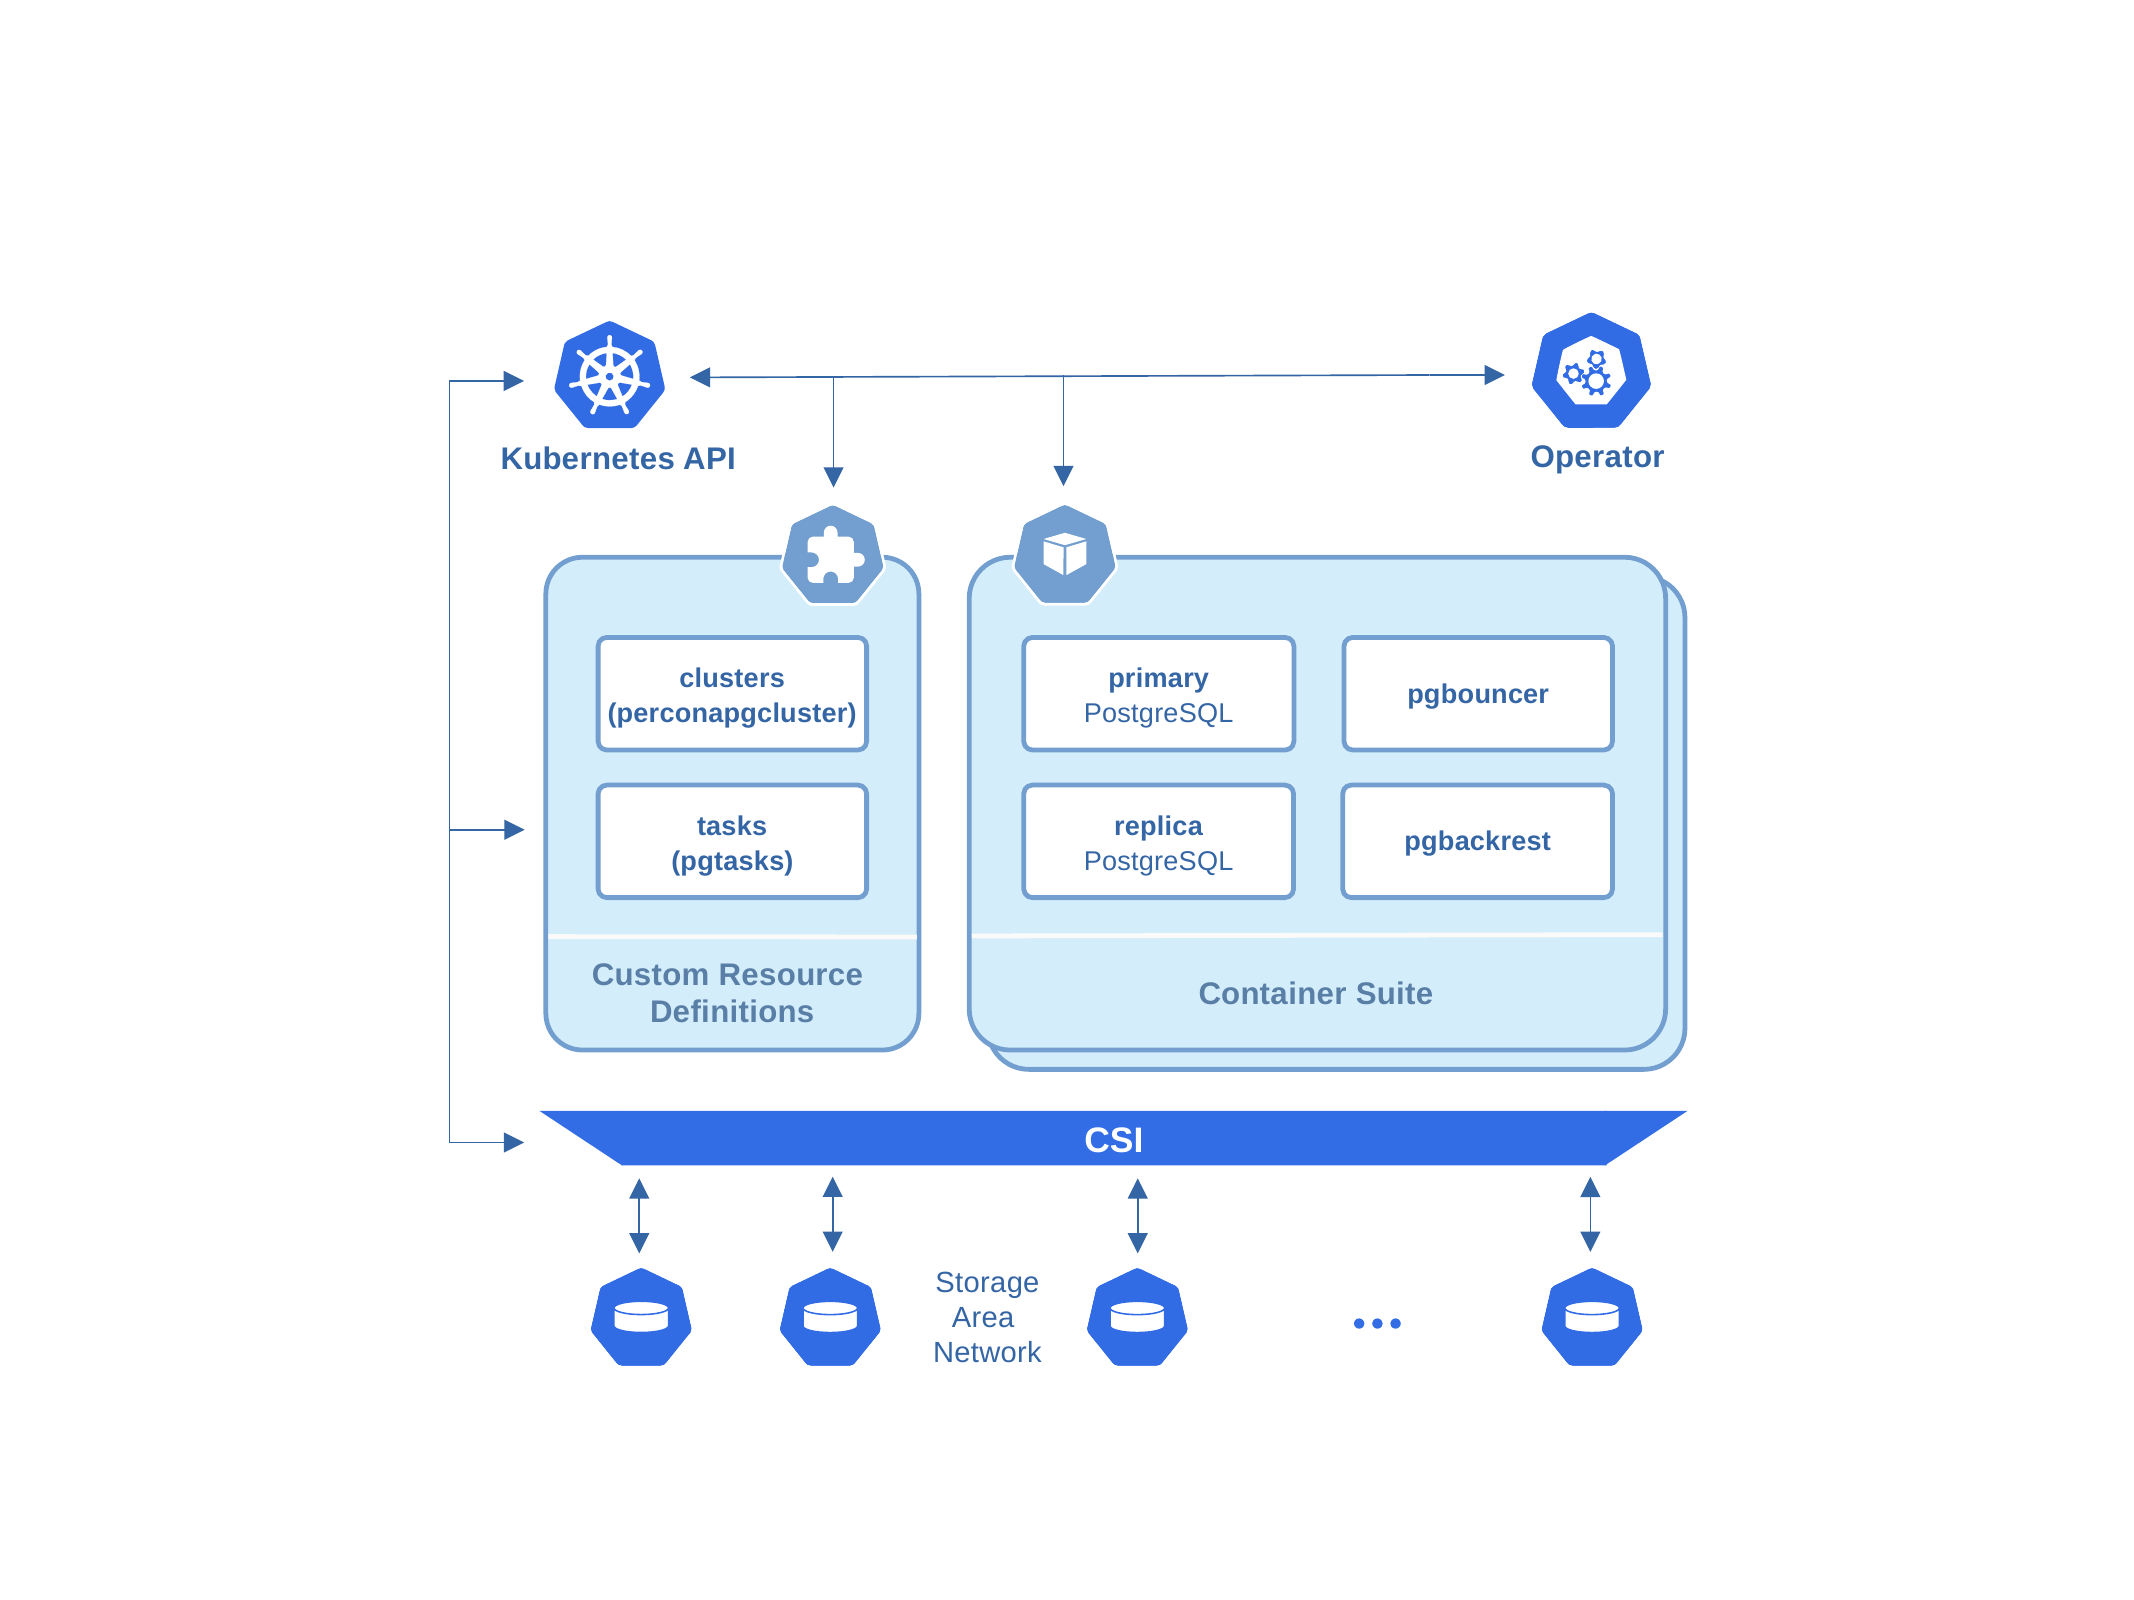

Operator
Kubernetes API
clusters
(perconapgcluster)
primary
PostgreSQL
pgbouncer
DB Pod N
tasks
(pgtasks)
replica
PostgreSQL
pgbackrest
Custom Resource
Definitions
Container Suite
CSI
Storage
Area
Network